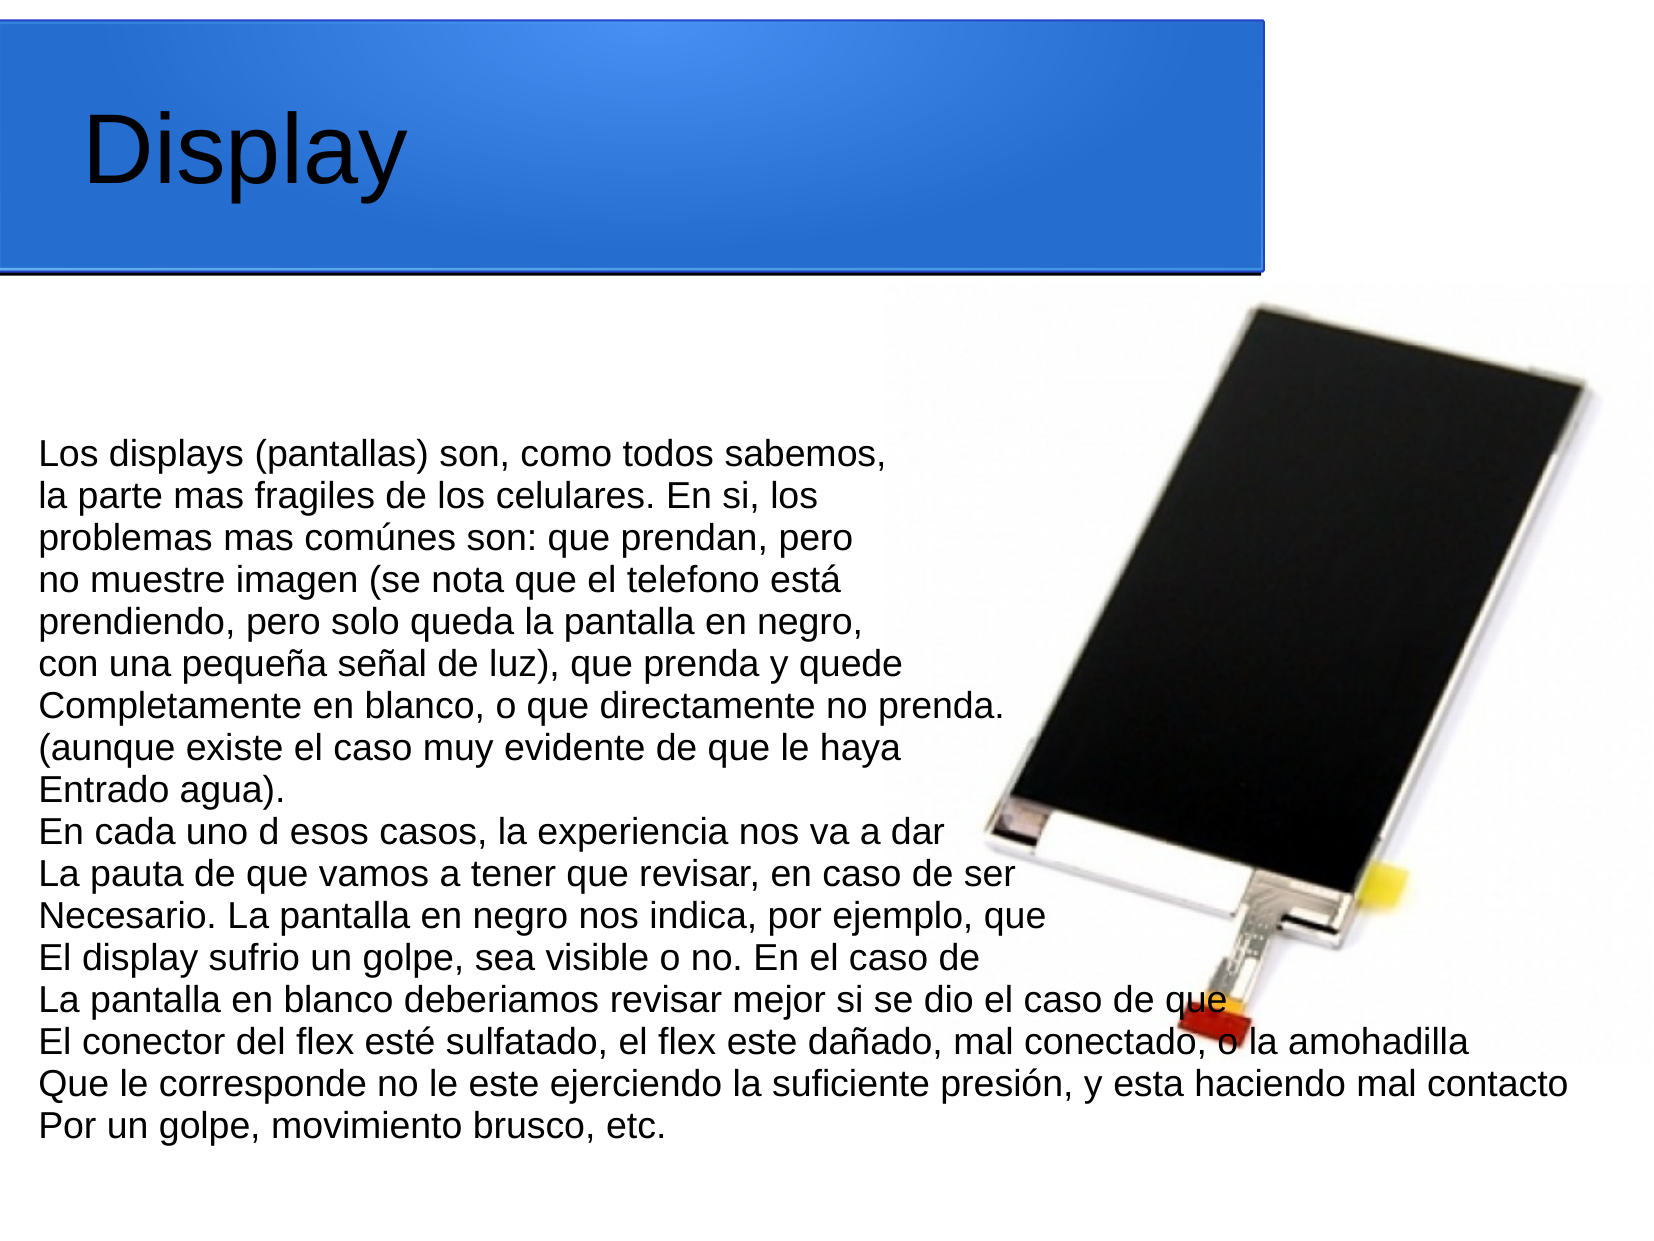

# Display
Los displays (pantallas) son, como todos sabemos,
la parte mas fragiles de los celulares. En si, los
problemas mas comúnes son: que prendan, pero
no muestre imagen (se nota que el telefono está
prendiendo, pero solo queda la pantalla en negro,
con una pequeña señal de luz), que prenda y quede
Completamente en blanco, o que directamente no prenda.
(aunque existe el caso muy evidente de que le haya
Entrado agua).
En cada uno d esos casos, la experiencia nos va a dar
La pauta de que vamos a tener que revisar, en caso de ser
Necesario. La pantalla en negro nos indica, por ejemplo, que
El display sufrio un golpe, sea visible o no. En el caso de
La pantalla en blanco deberiamos revisar mejor si se dio el caso de que
El conector del flex esté sulfatado, el flex este dañado, mal conectado, o la amohadilla
Que le corresponde no le este ejerciendo la suficiente presión, y esta haciendo mal contacto
Por un golpe, movimiento brusco, etc.